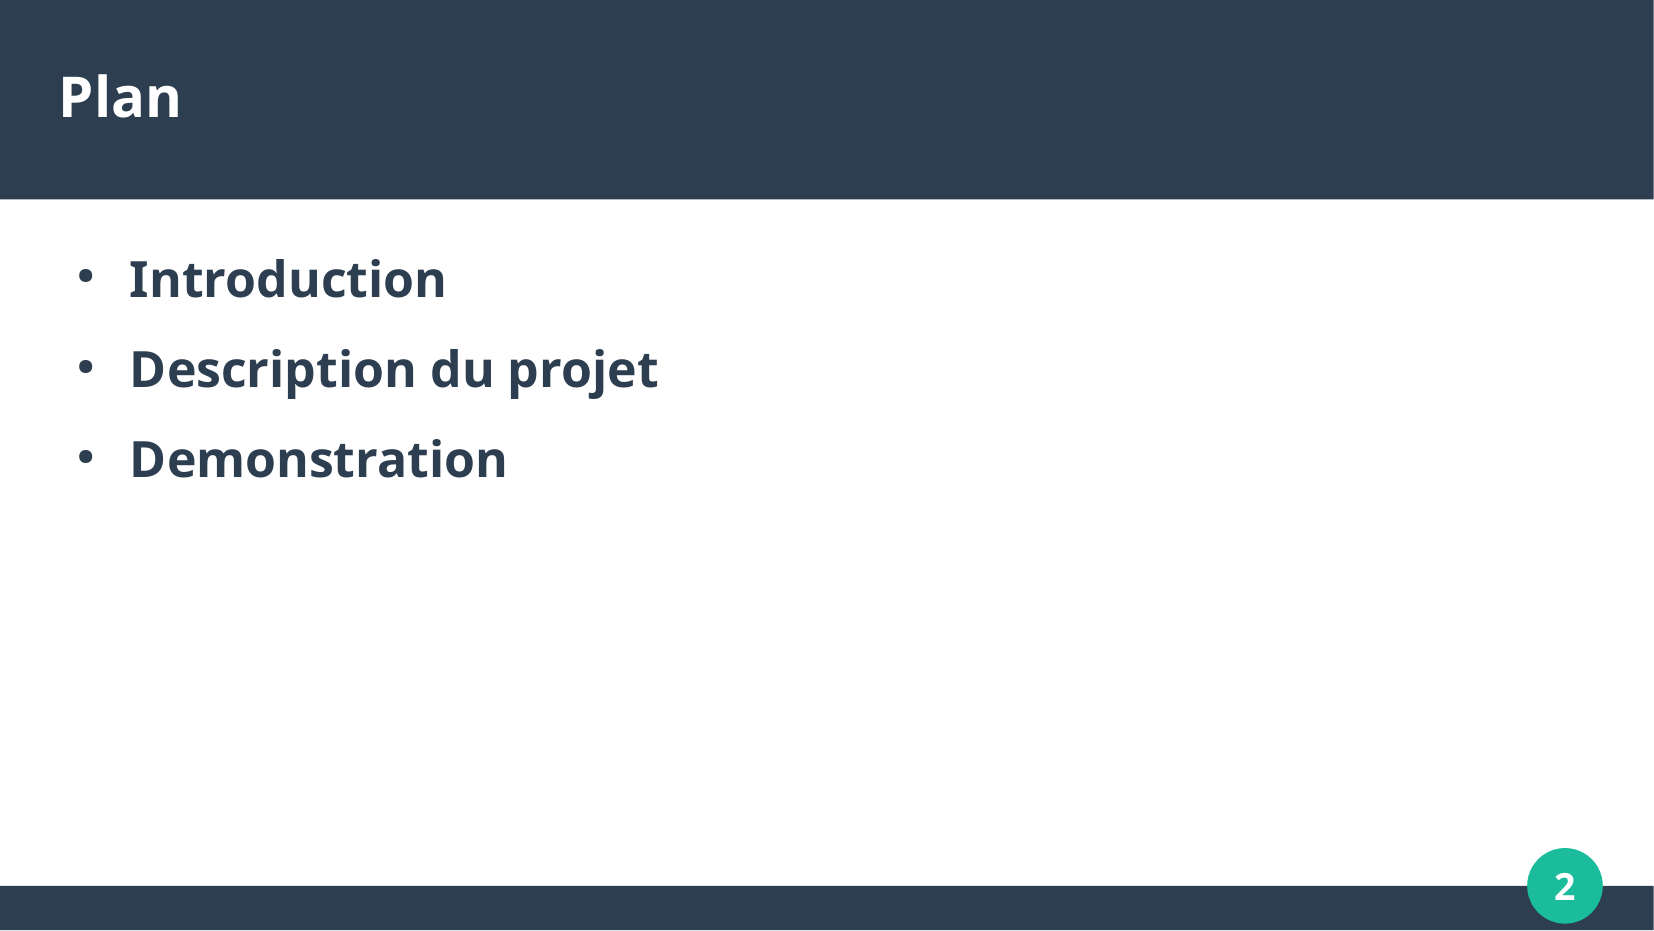

# Plan
Introduction
Description du projet
Demonstration